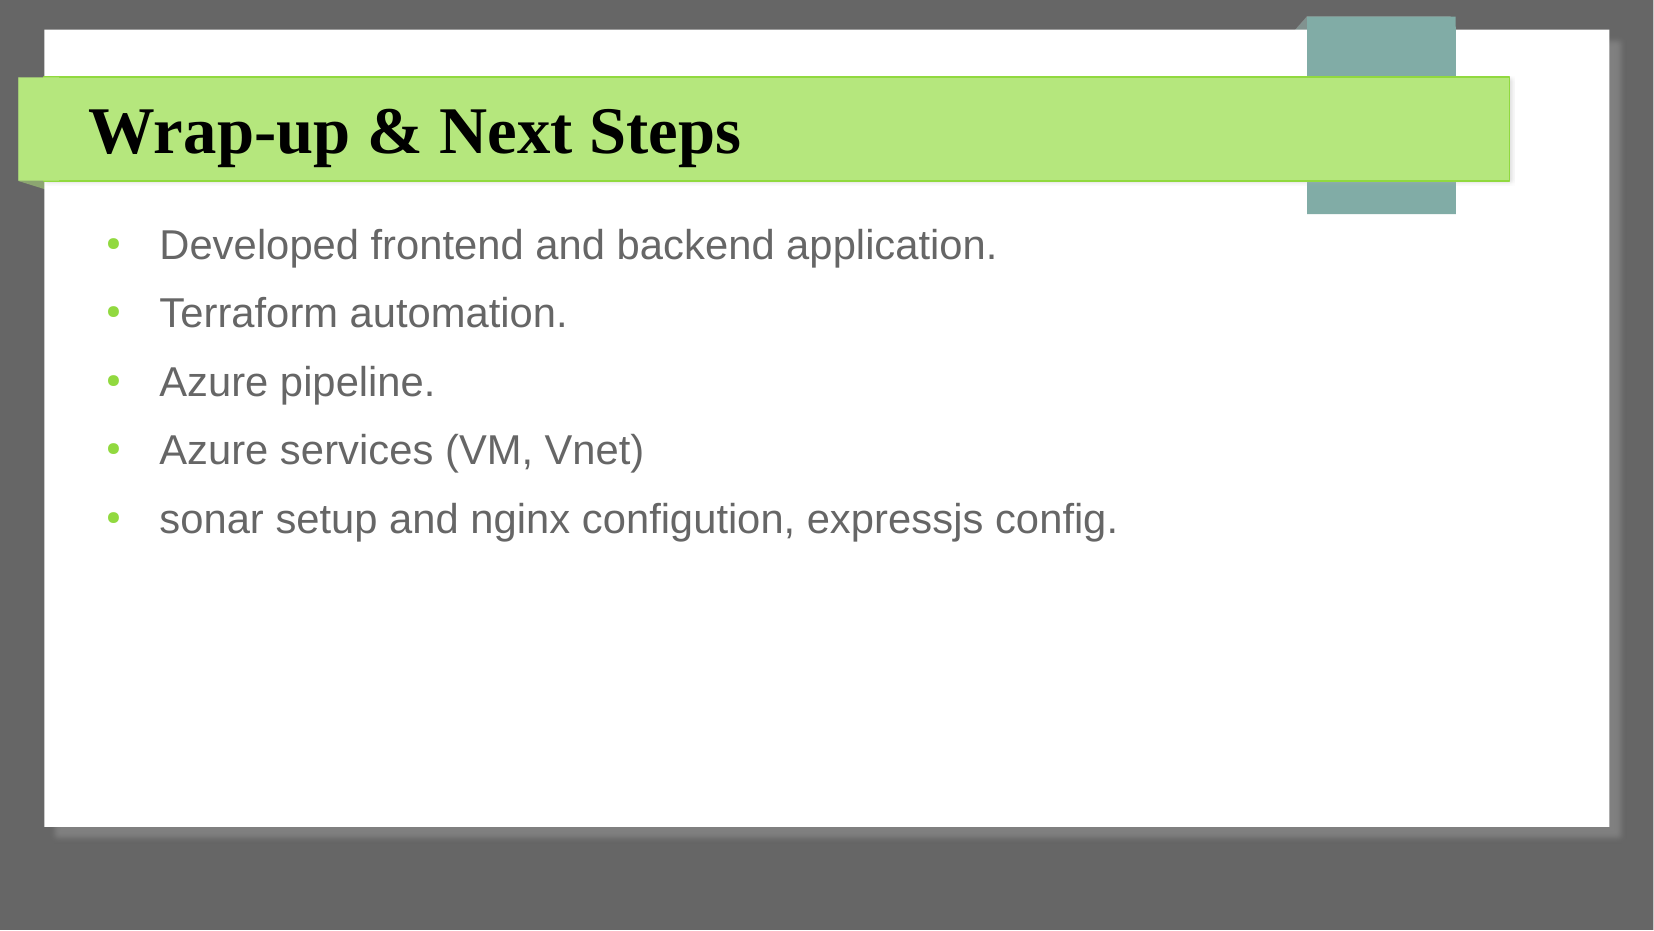

# Wrap-up & Next Steps
Developed frontend and backend application.
Terraform automation.
Azure pipeline.
Azure services (VM, Vnet)
sonar setup and nginx configution, expressjs config.